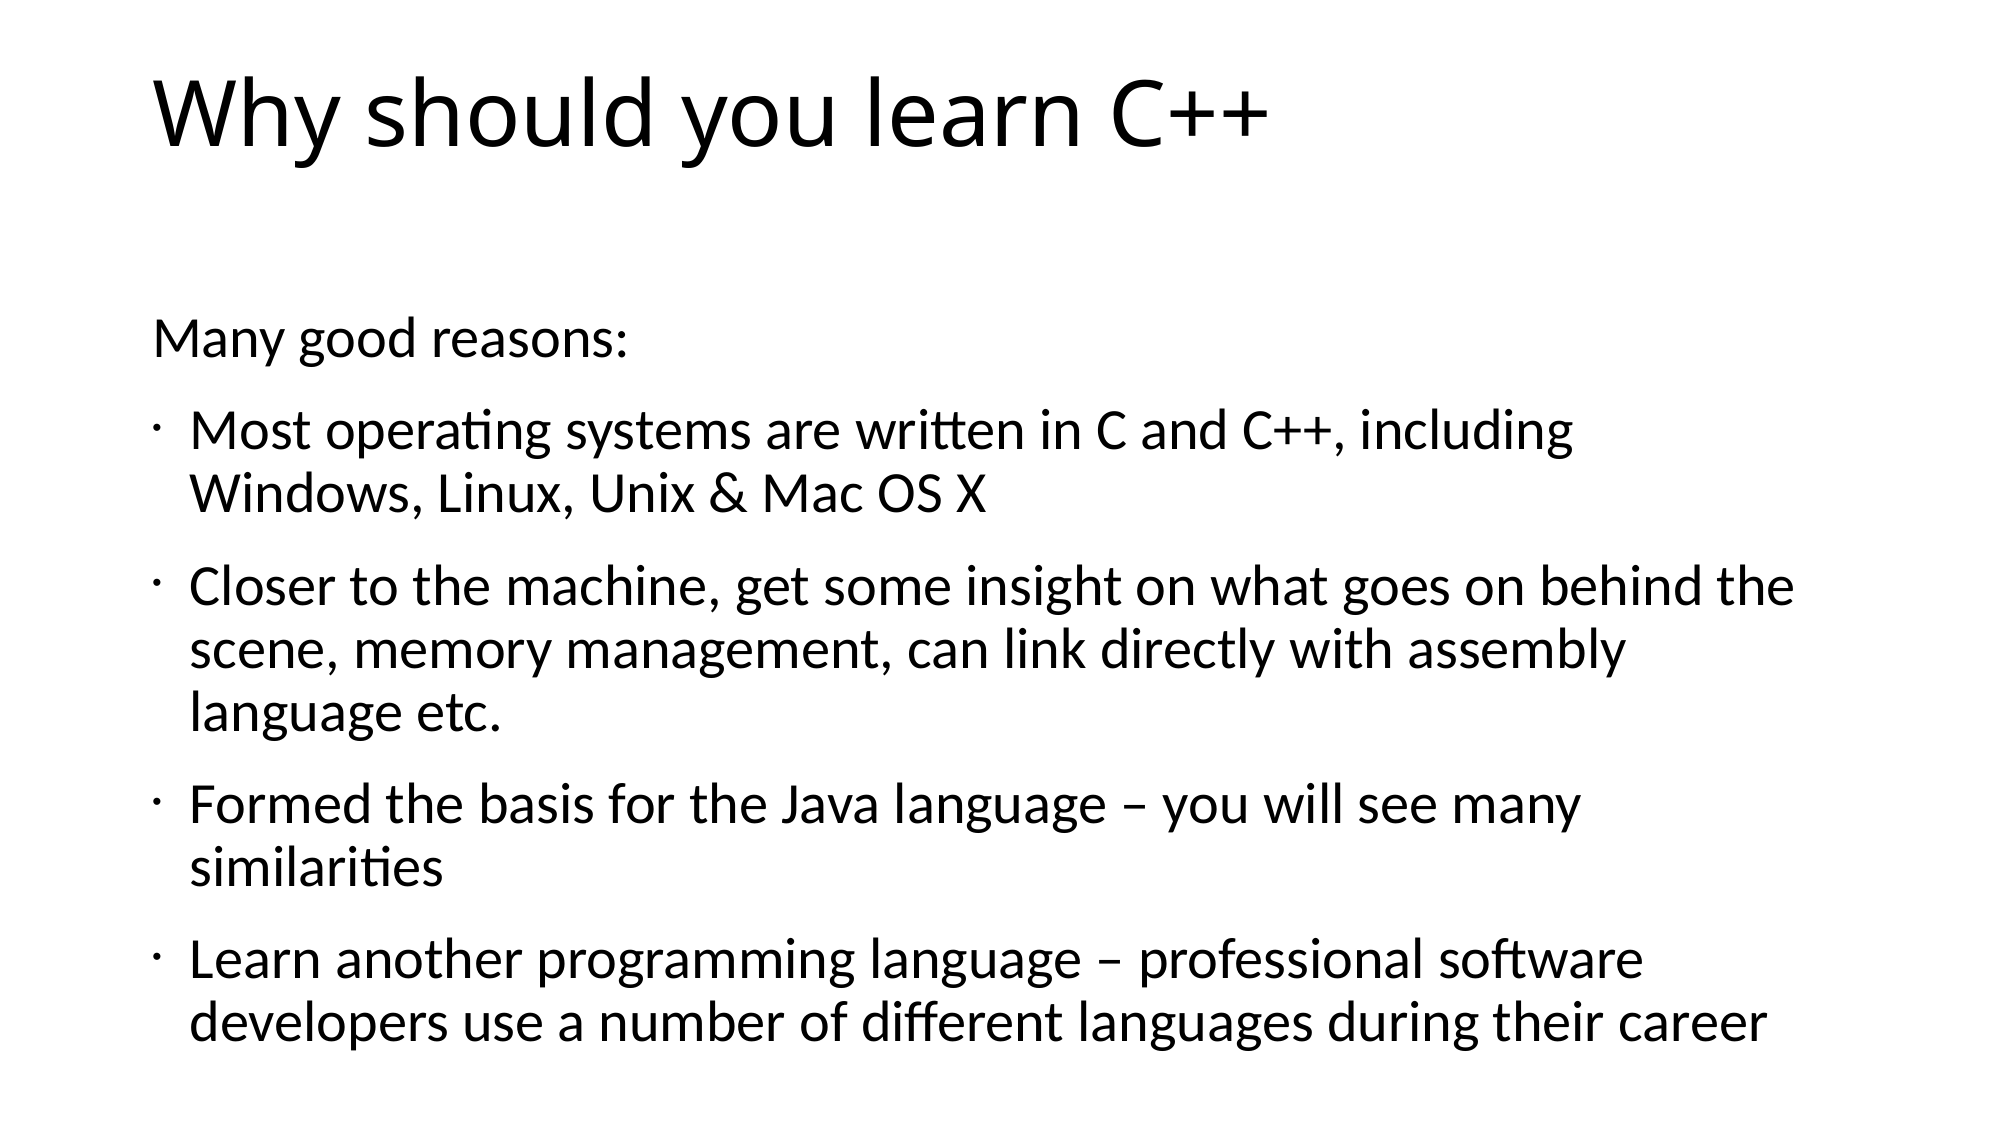

# Why should you learn C++
Many good reasons:
Most operating systems are written in C and C++, including
Windows, Linux, Unix & Mac OS X
Closer to the machine, get some insight on what goes on behind the scene, memory management, can link directly with assembly language etc.
Formed the basis for the Java language – you will see many similarities
Learn another programming language – professional software developers use a number of different languages during their career